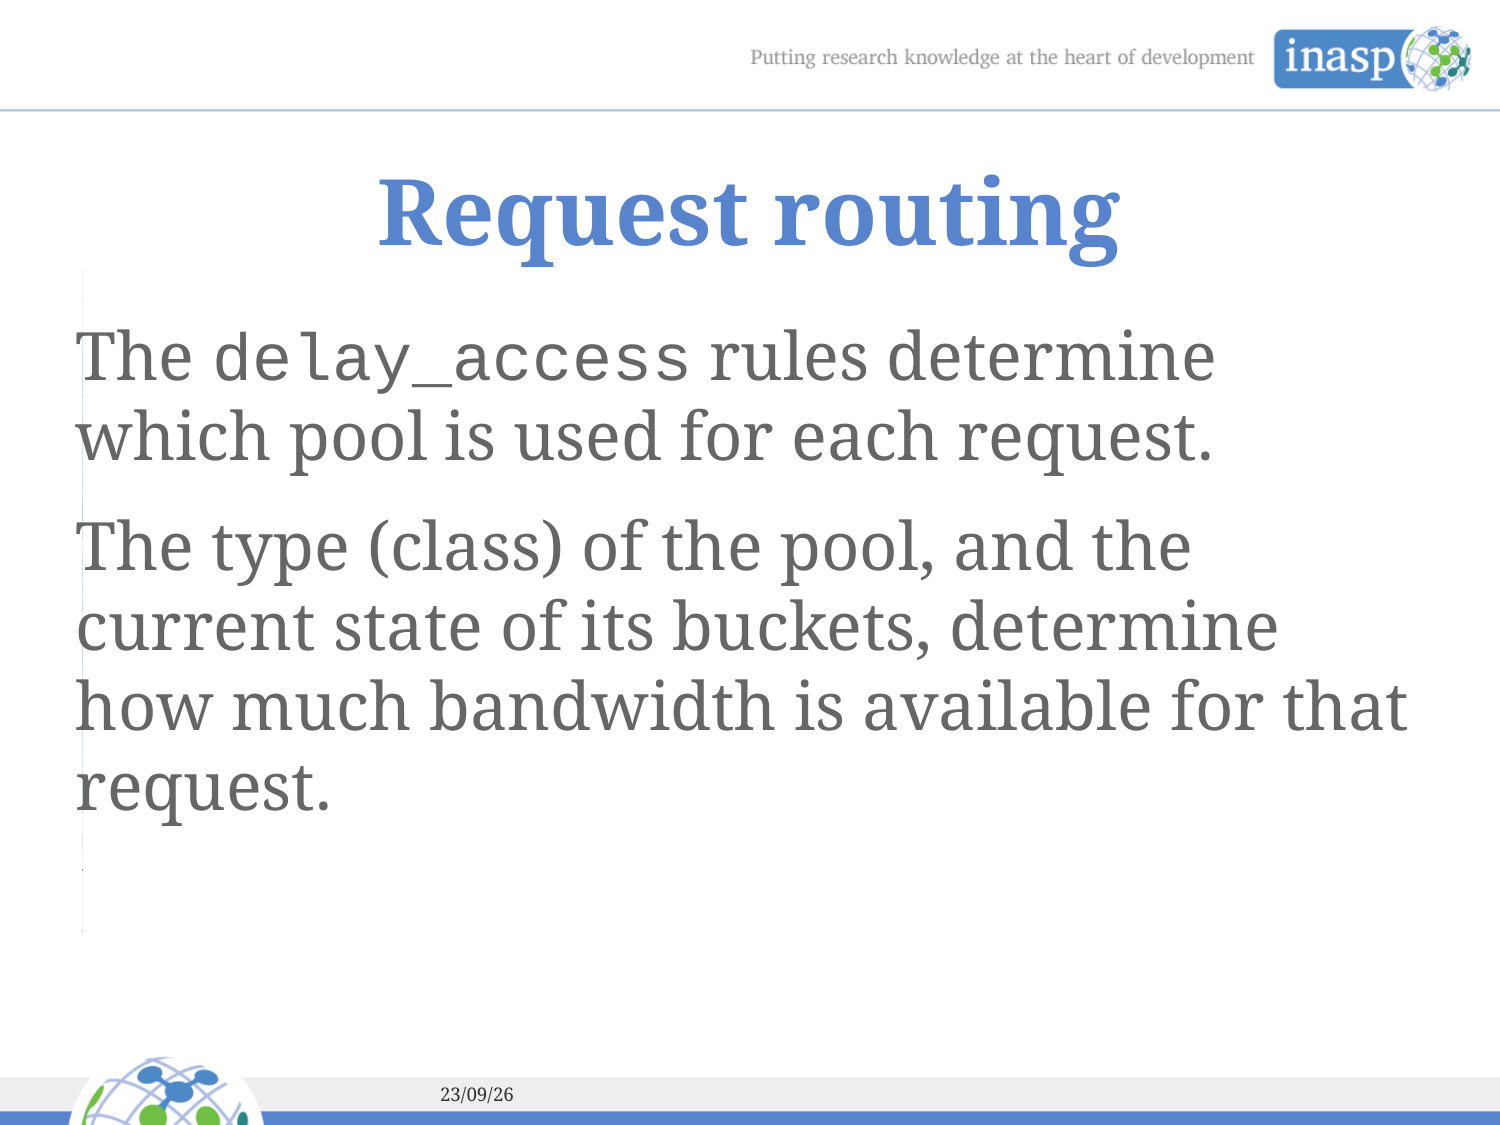

# Request routing
The delay_access rules determine which pool is used for each request.
The type (class) of the pool, and the current state of its buckets, determine how much bandwidth is available for that request.